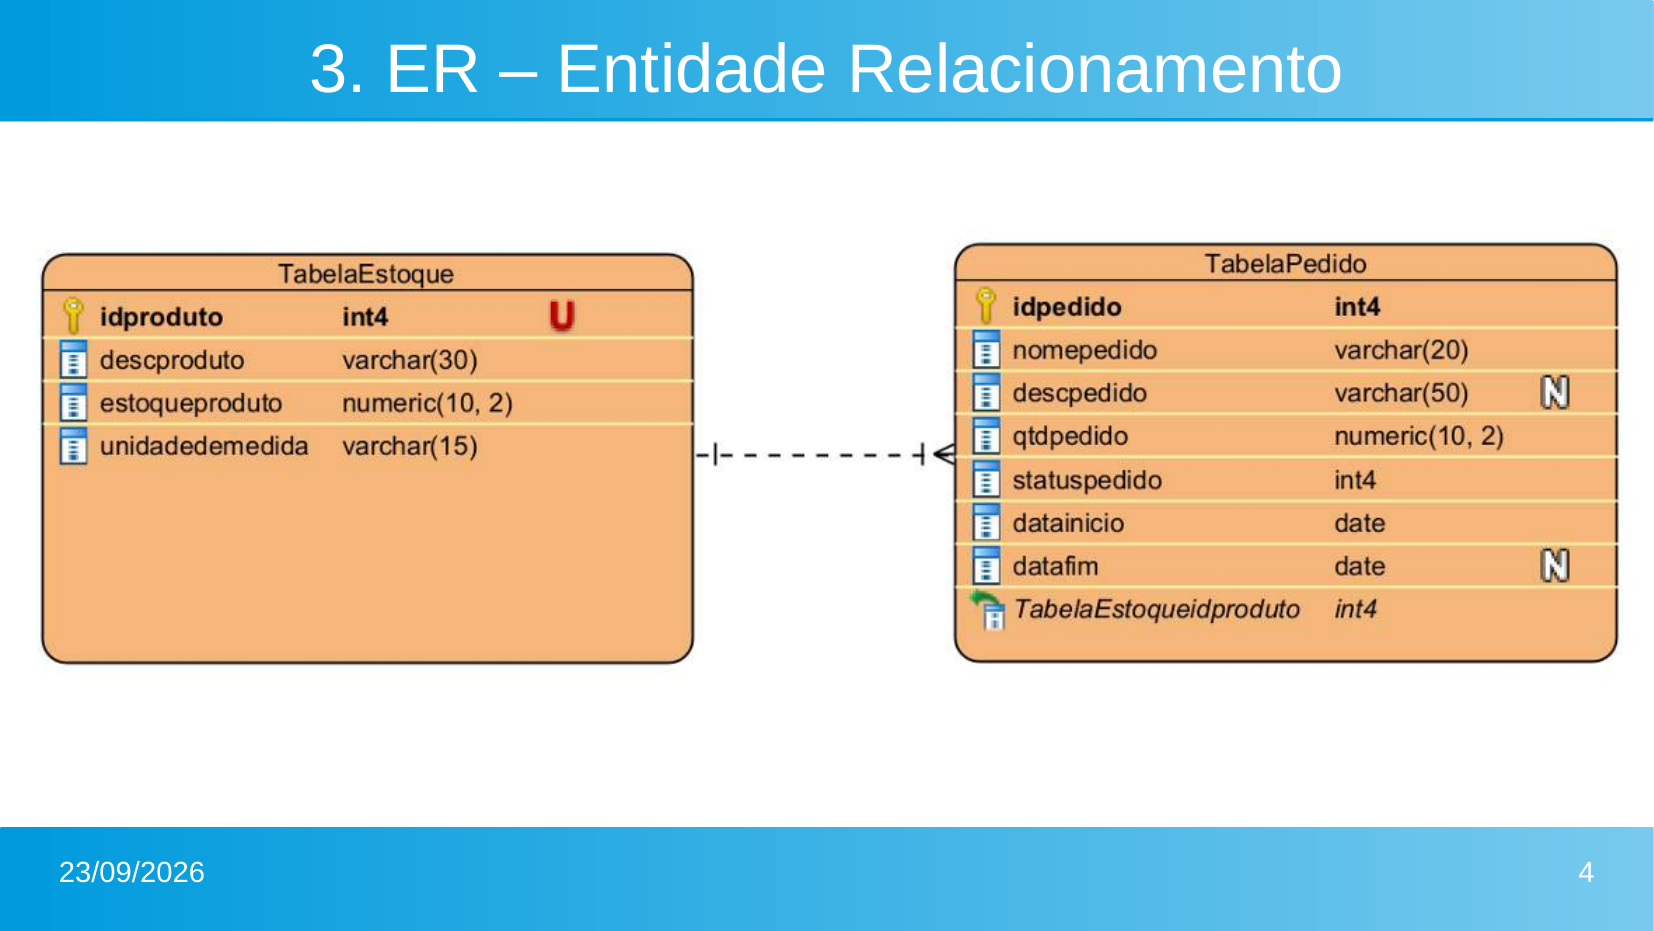

# 3. ER – Entidade Relacionamento
4